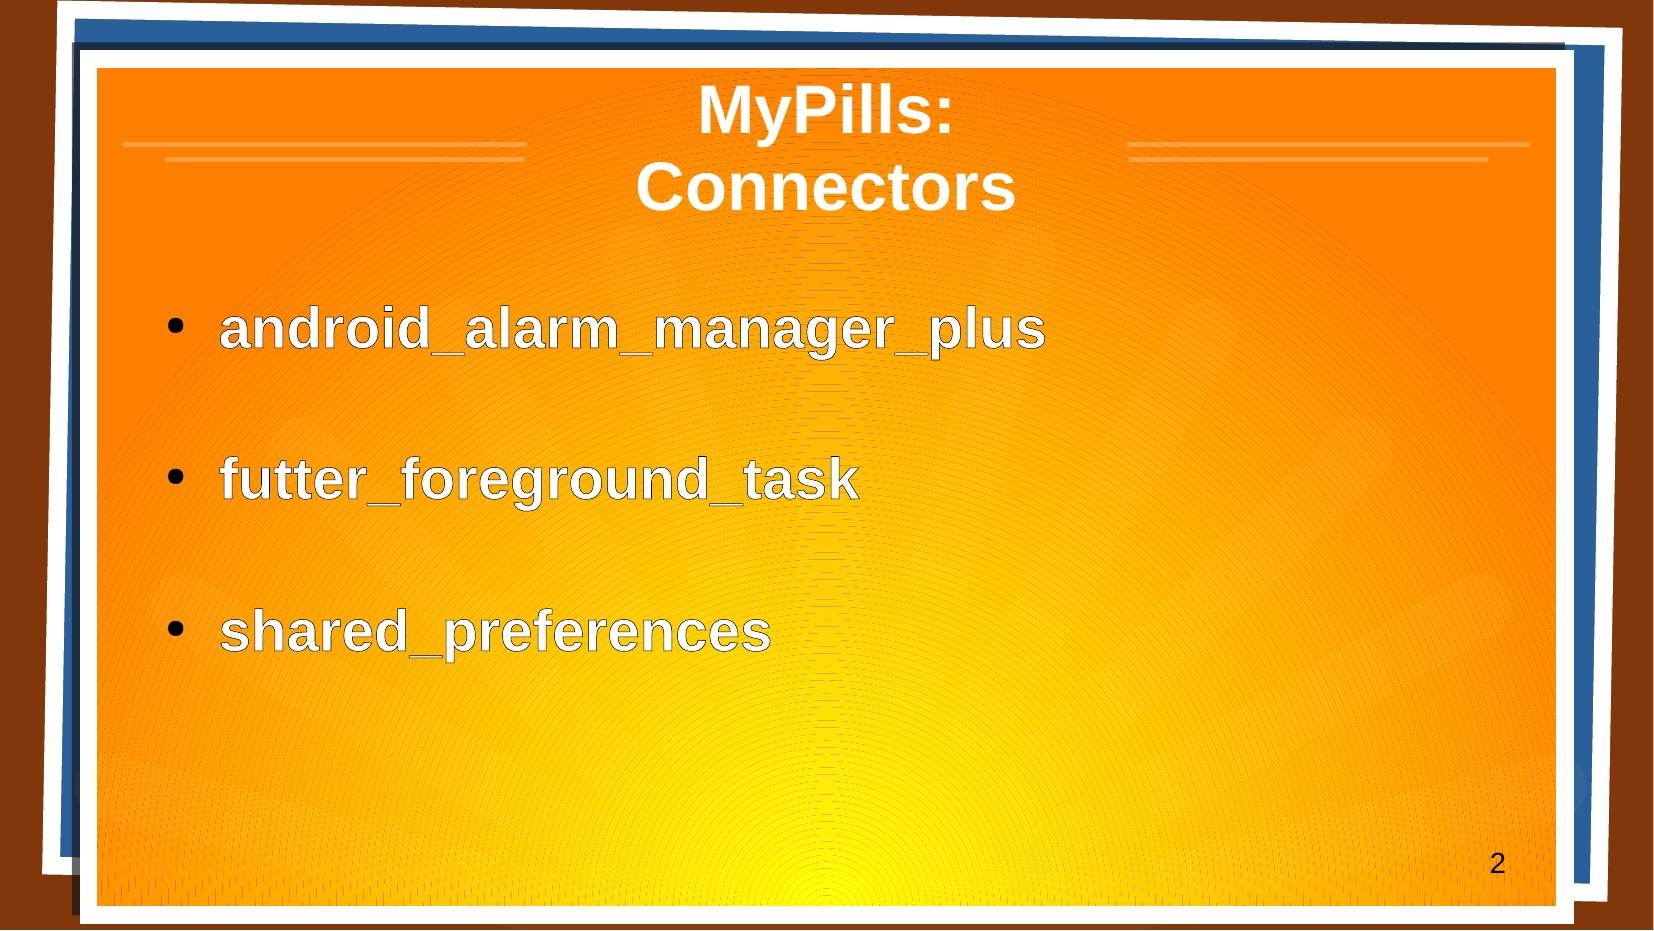

# MyPills: Connectors
android_alarm_manager_plus
futter_foreground_task
shared_preferences
2